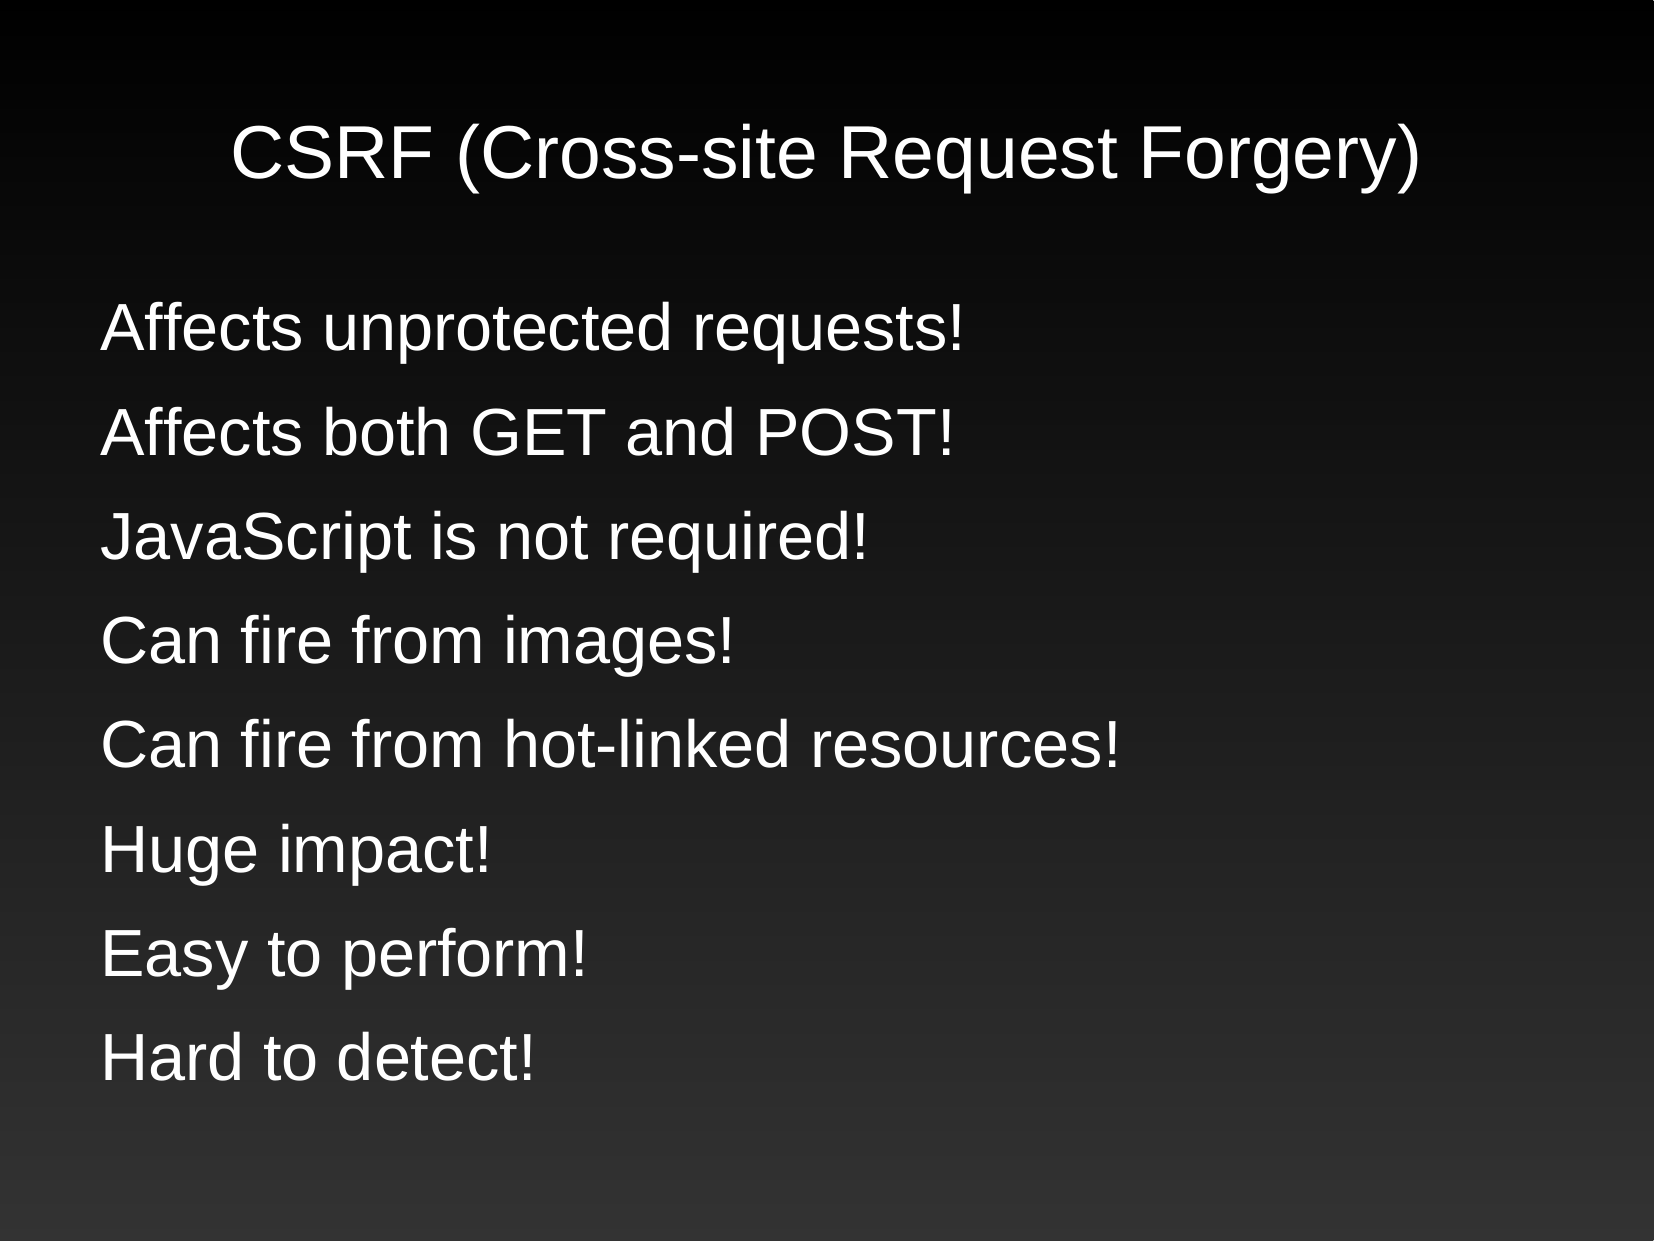

# CSRF (Cross-site Request Forgery)
Affects unprotected requests!
Affects both GET and POST!
JavaScript is not required!
Can fire from images!
Can fire from hot-linked resources!
Huge impact!
Easy to perform!
Hard to detect!